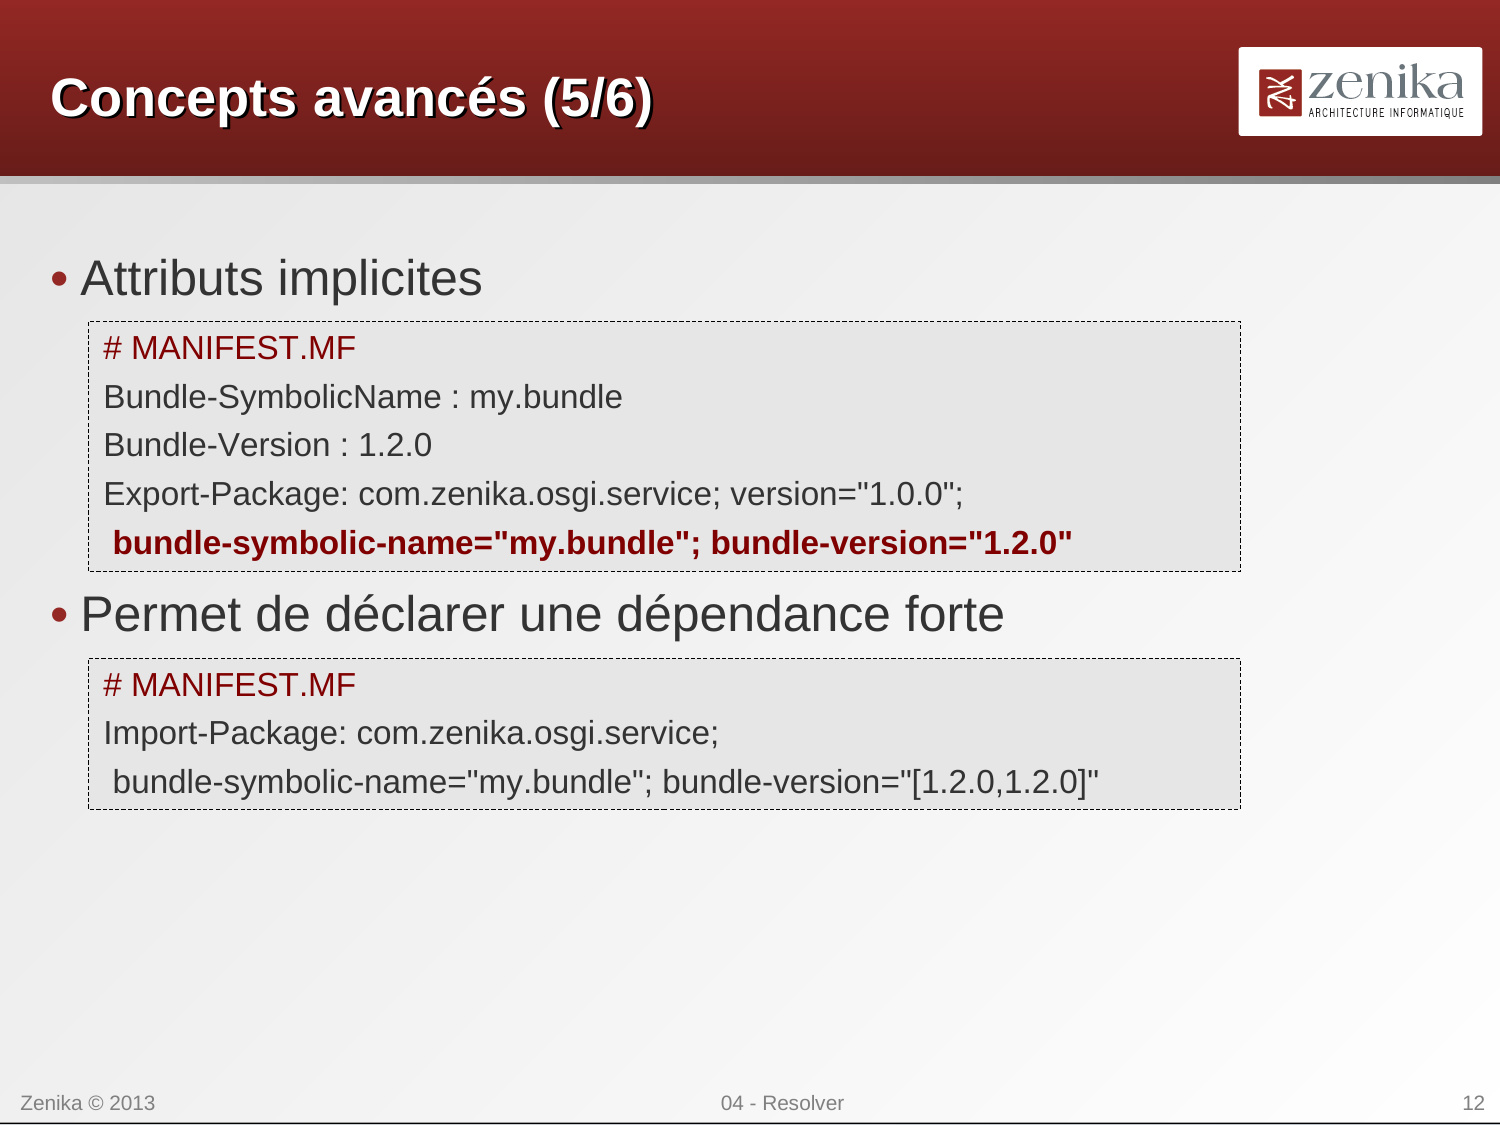

# Concepts avancés (5/6)
Attributs implicites
Permet de déclarer une dépendance forte
# MANIFEST.MF
Bundle-SymbolicName : my.bundle
Bundle-Version : 1.2.0
Export-Package: com.zenika.osgi.service; version="1.0.0";
 bundle-symbolic-name="my.bundle"; bundle-version="1.2.0"
# MANIFEST.MF
Import-Package: com.zenika.osgi.service;
 bundle-symbolic-name="my.bundle"; bundle-version="[1.2.0,1.2.0]"